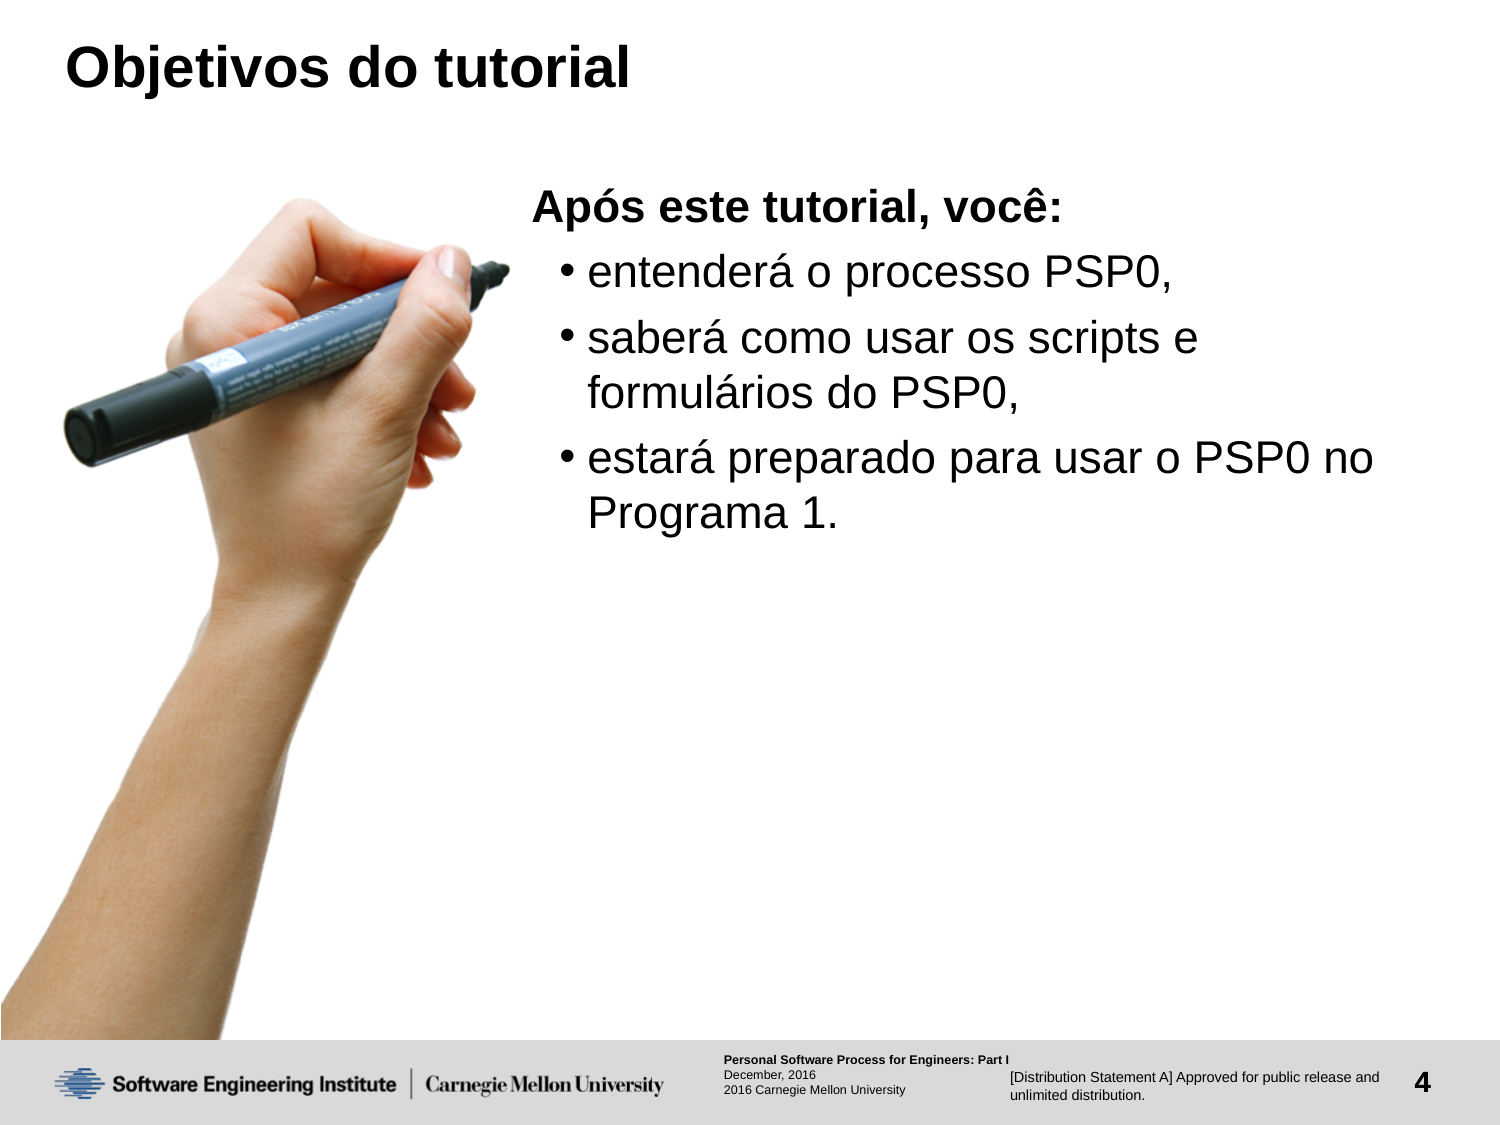

# Objetivos do tutorial
Após este tutorial, você:
entenderá o processo PSP0,
saberá como usar os scripts e formulários do PSP0,
estará preparado para usar o PSP0 no Programa 1.